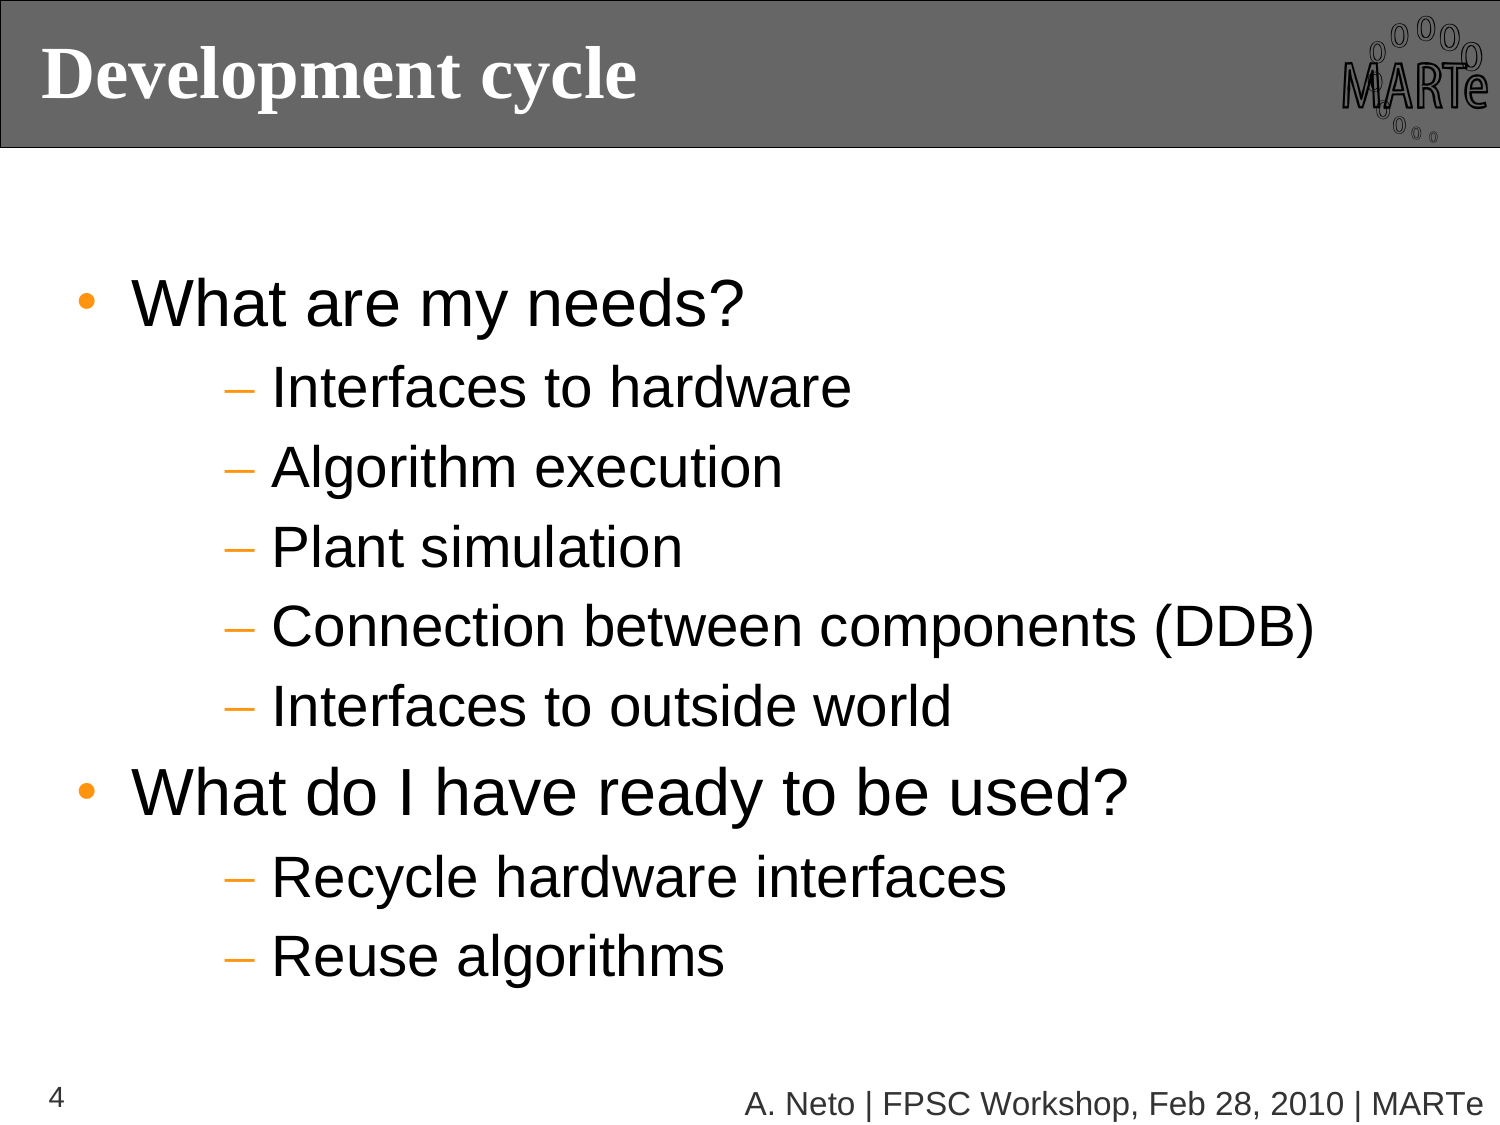

# Development cycle
What are my needs?
Interfaces to hardware
Algorithm execution
Plant simulation
Connection between components (DDB)
Interfaces to outside world
What do I have ready to be used?
Recycle hardware interfaces
Reuse algorithms